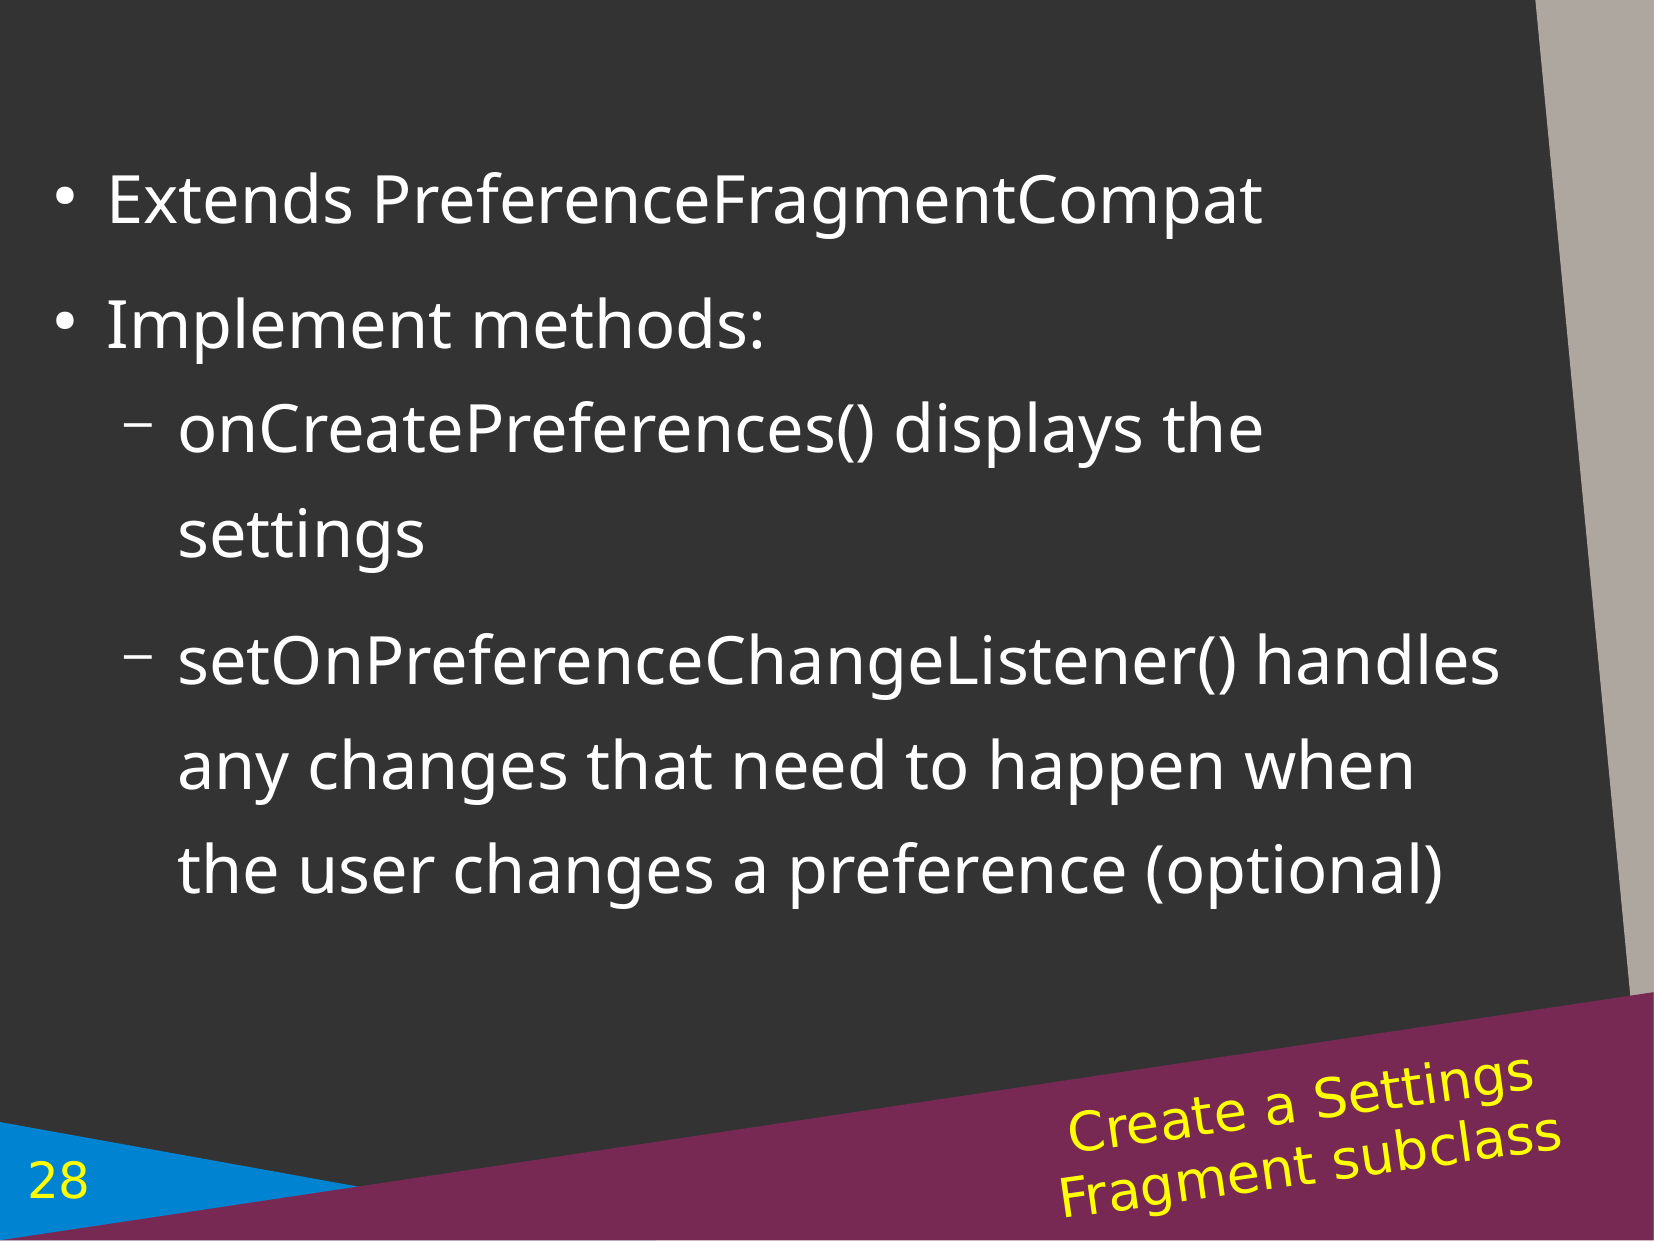

Extends PreferenceFragmentCompat
Implement methods:
onCreatePreferences() displays the settings
setOnPreferenceChangeListener() handles any changes that need to happen when the user changes a preference (optional)
# Create a Settings Fragment subclass
28